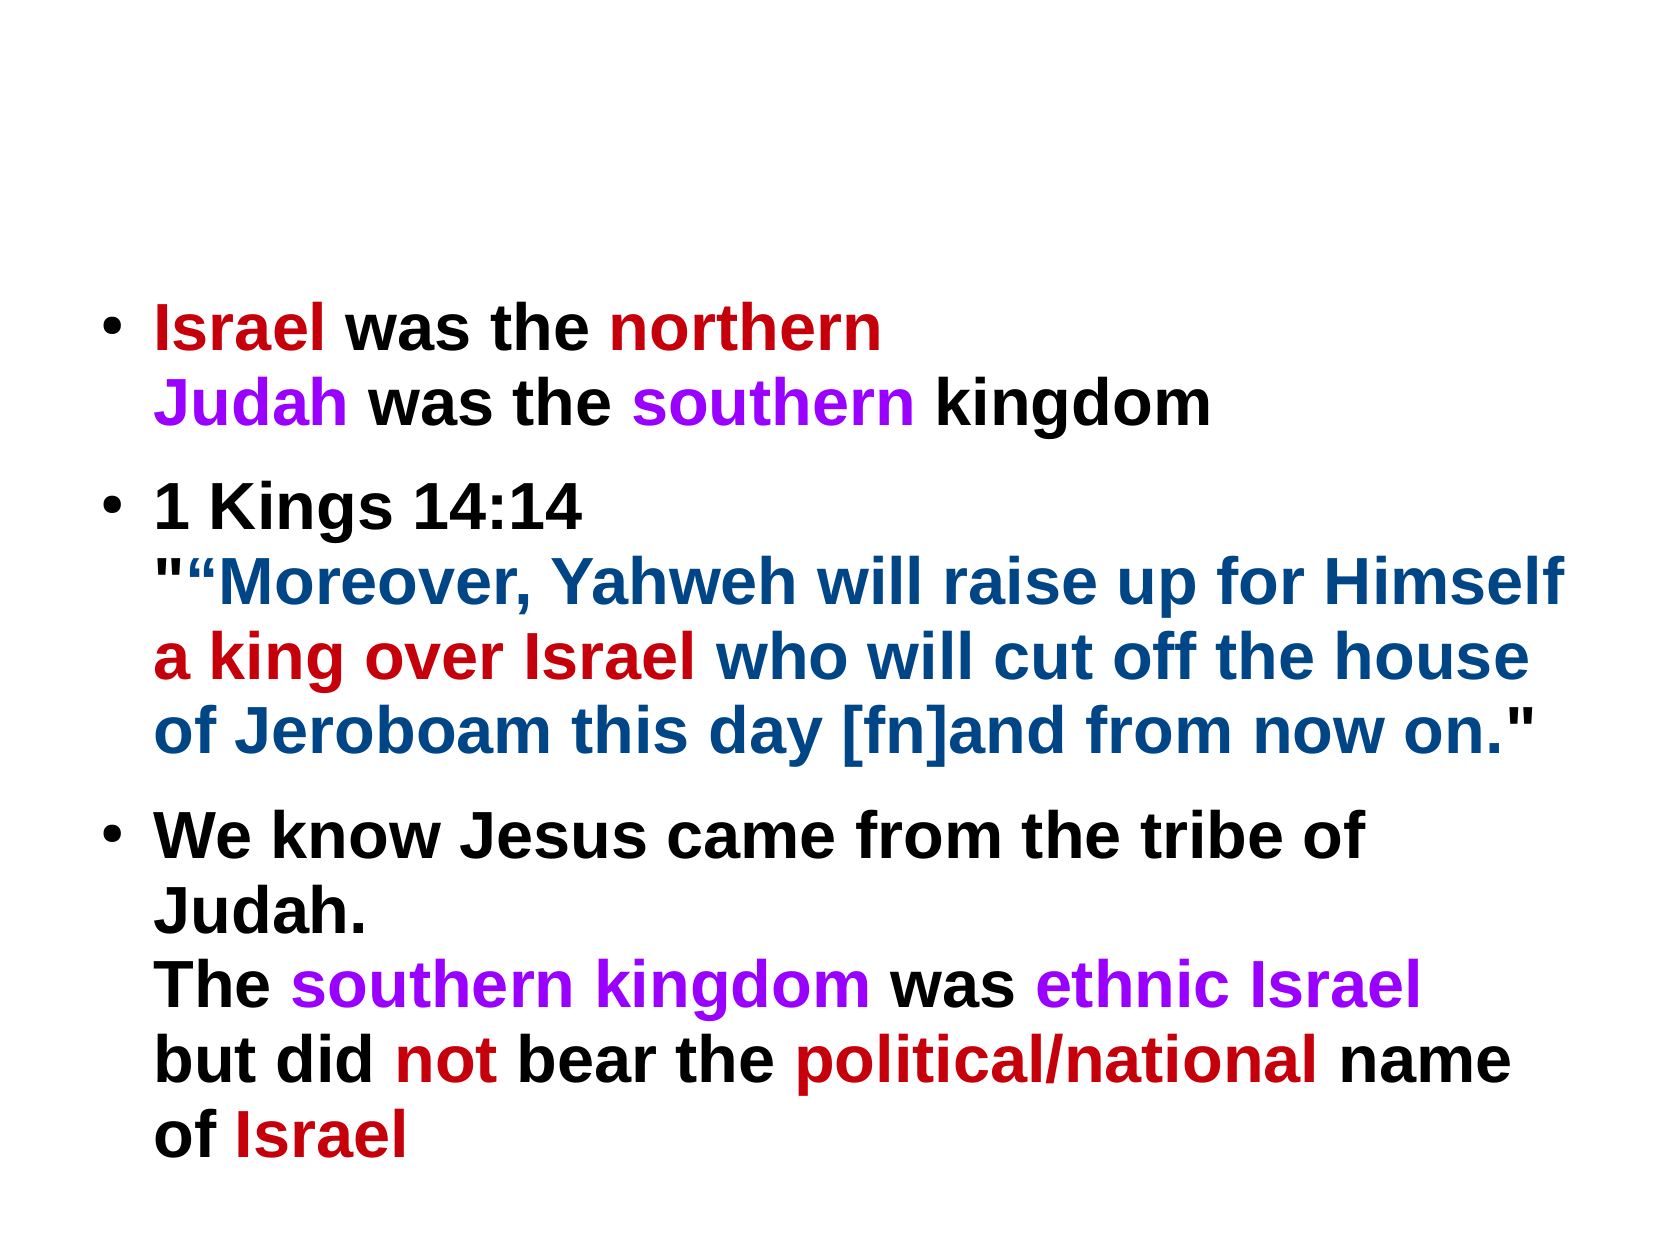

#
Israel was the northern
Judah was the southern kingdom
1 Kings 14:14
"“Moreover, Yahweh will raise up for Himself a king over Israel who will cut off the house of Jeroboam this day [fn]and from now on."
We know Jesus came from the tribe of Judah.
The southern kingdom was ethnic Israel
but did not bear the political/national name of Israel